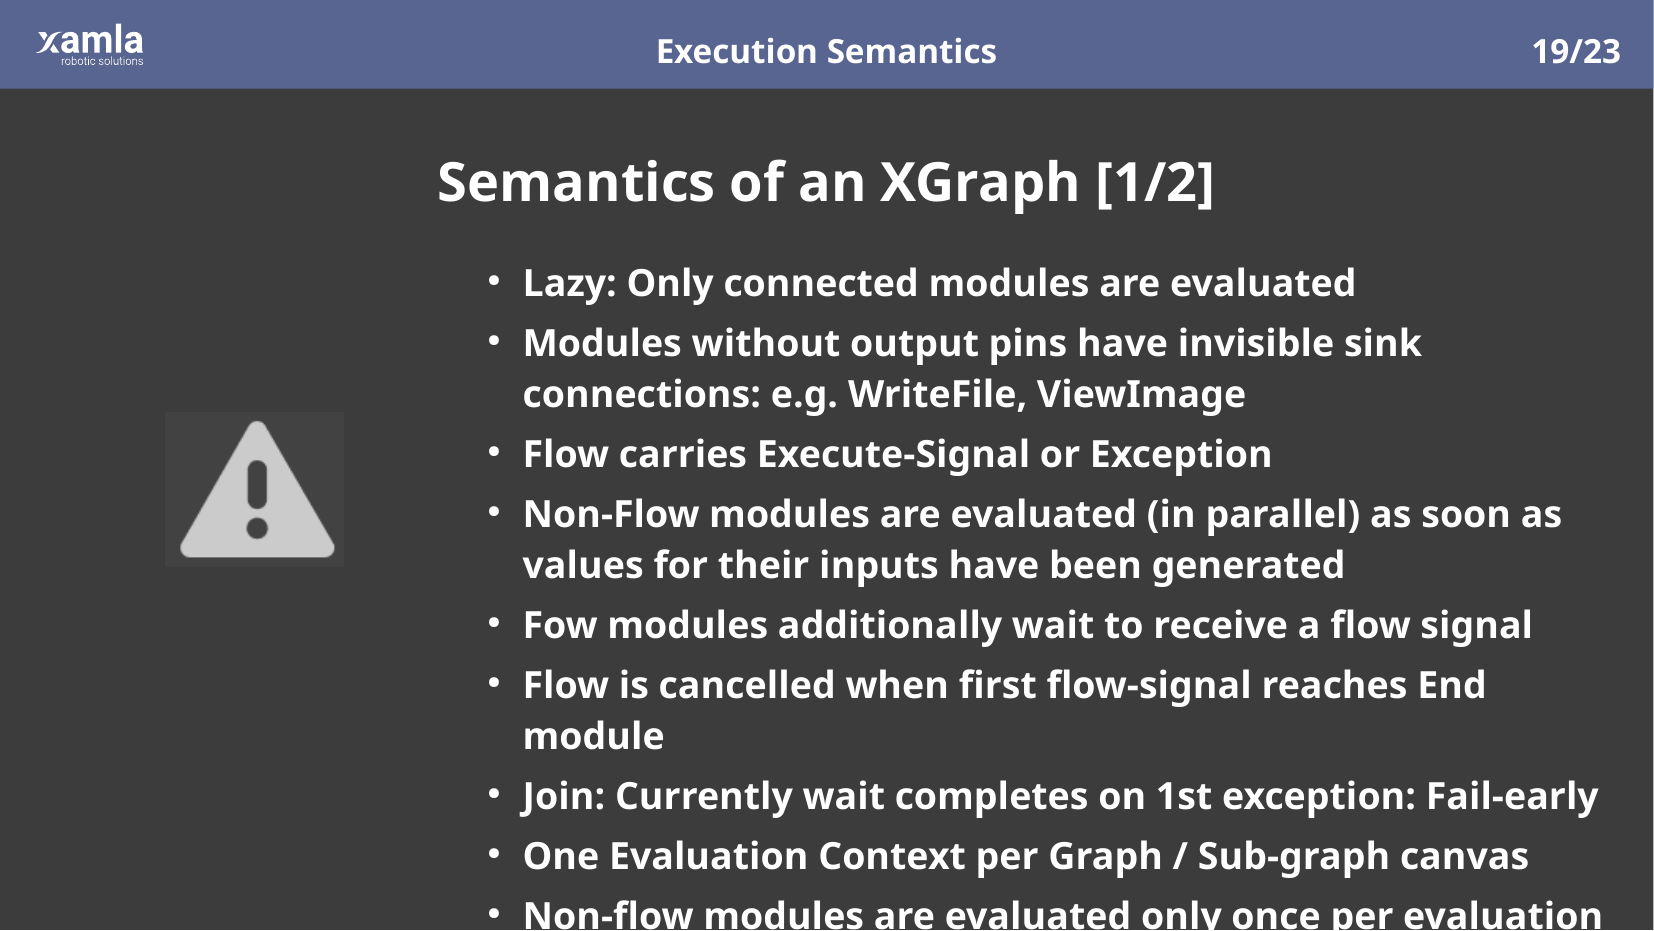

Execution Semantics
19/23
Semantics of an XGraph [1/2]
Lazy: Only connected modules are evaluated
Modules without output pins have invisible sink connections: e.g. WriteFile, ViewImage
Flow carries Execute-Signal or Exception
Non-Flow modules are evaluated (in parallel) as soon as values for their inputs have been generated
Fow modules additionally wait to receive a flow signal
Flow is cancelled when first flow-signal reaches End module
Join: Currently wait completes on 1st exception: Fail-early
One Evaluation Context per Graph / Sub-graph canvas
Non-flow modules are evaluated only once per evaluation of their context